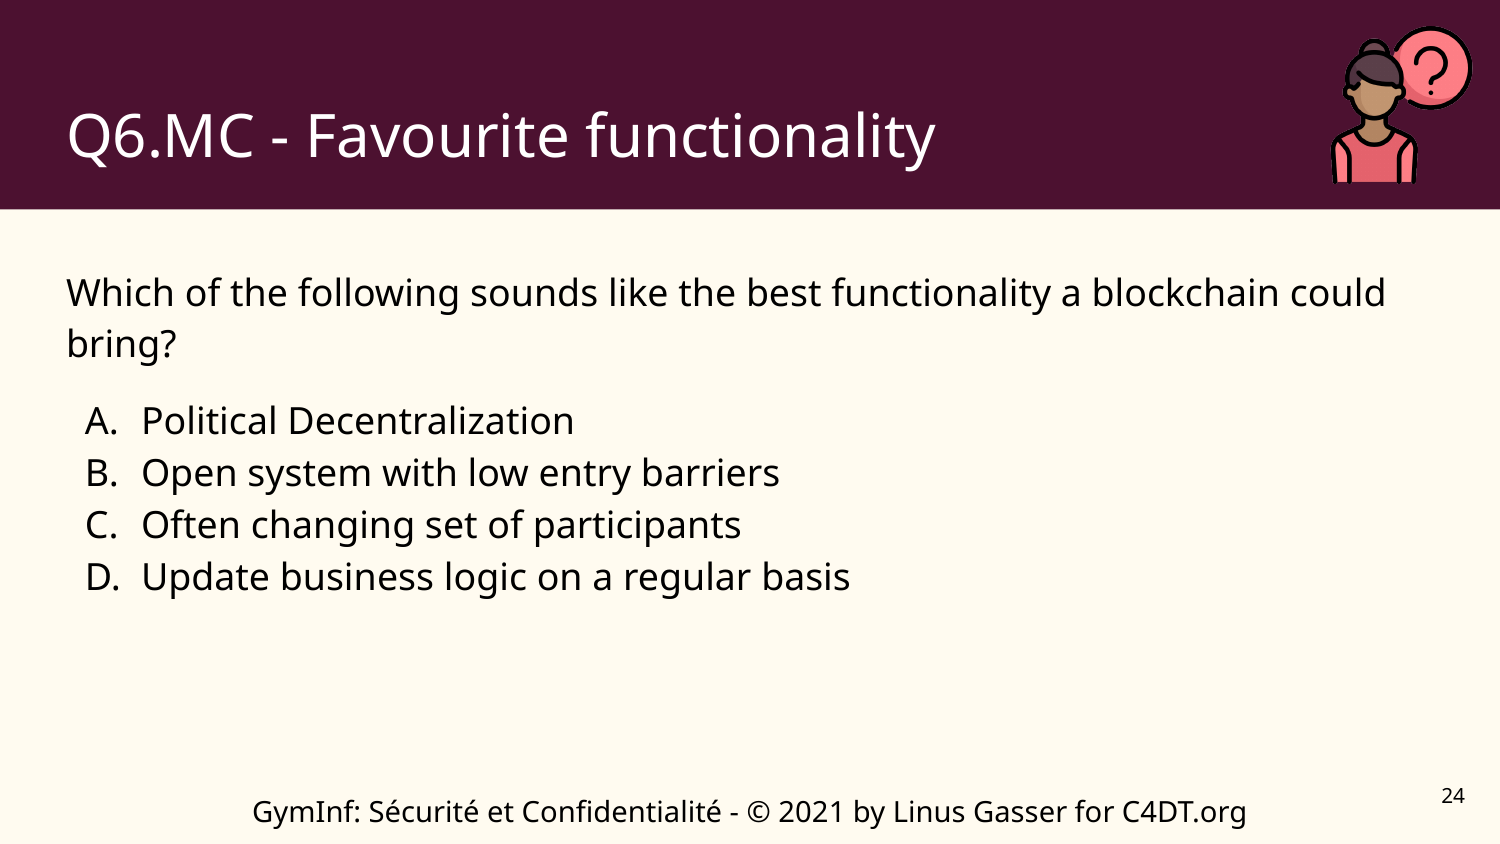

# Q6.MC - Favourite functionality
Which of the following sounds like the best functionality a blockchain could bring?
Political Decentralization
Open system with low entry barriers
Often changing set of participants
Update business logic on a regular basis